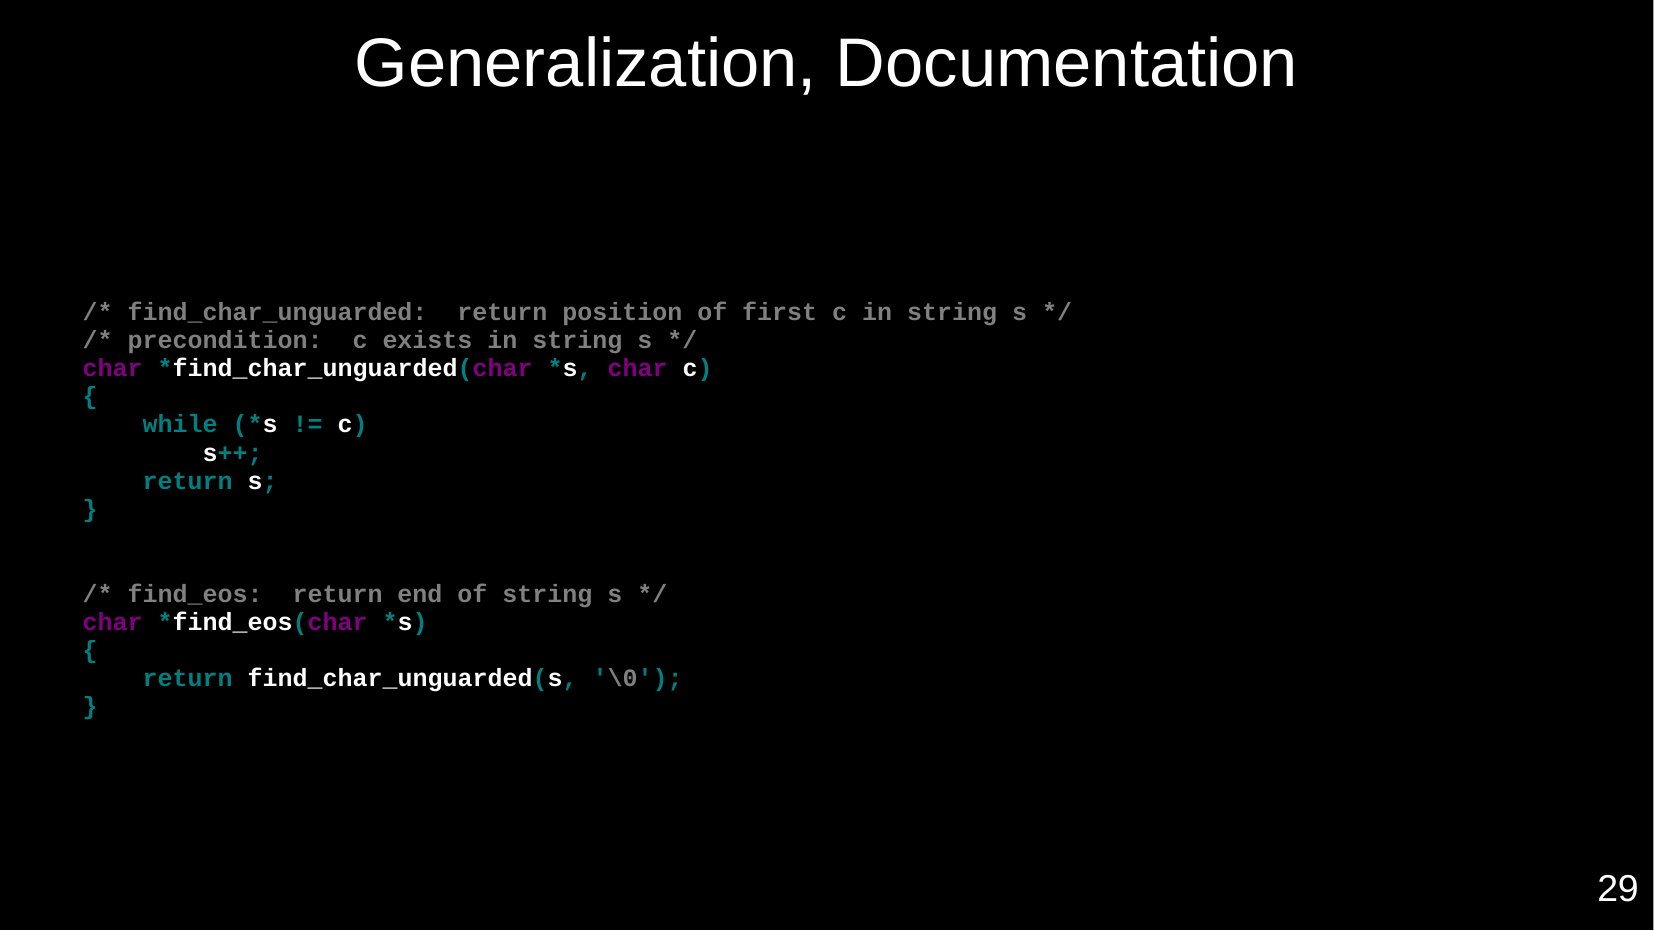

Generalization, Documentation
# /* find_char_unguarded: return position of first c in string s */
/* precondition: c exists in string s */
char *find_char_unguarded(char *s, char c)
{
 while (*s != c)
 s++;
 return s;
}
/* find_eos: return end of string s */
char *find_eos(char *s)
{
 return find_char_unguarded(s, '\0');
}